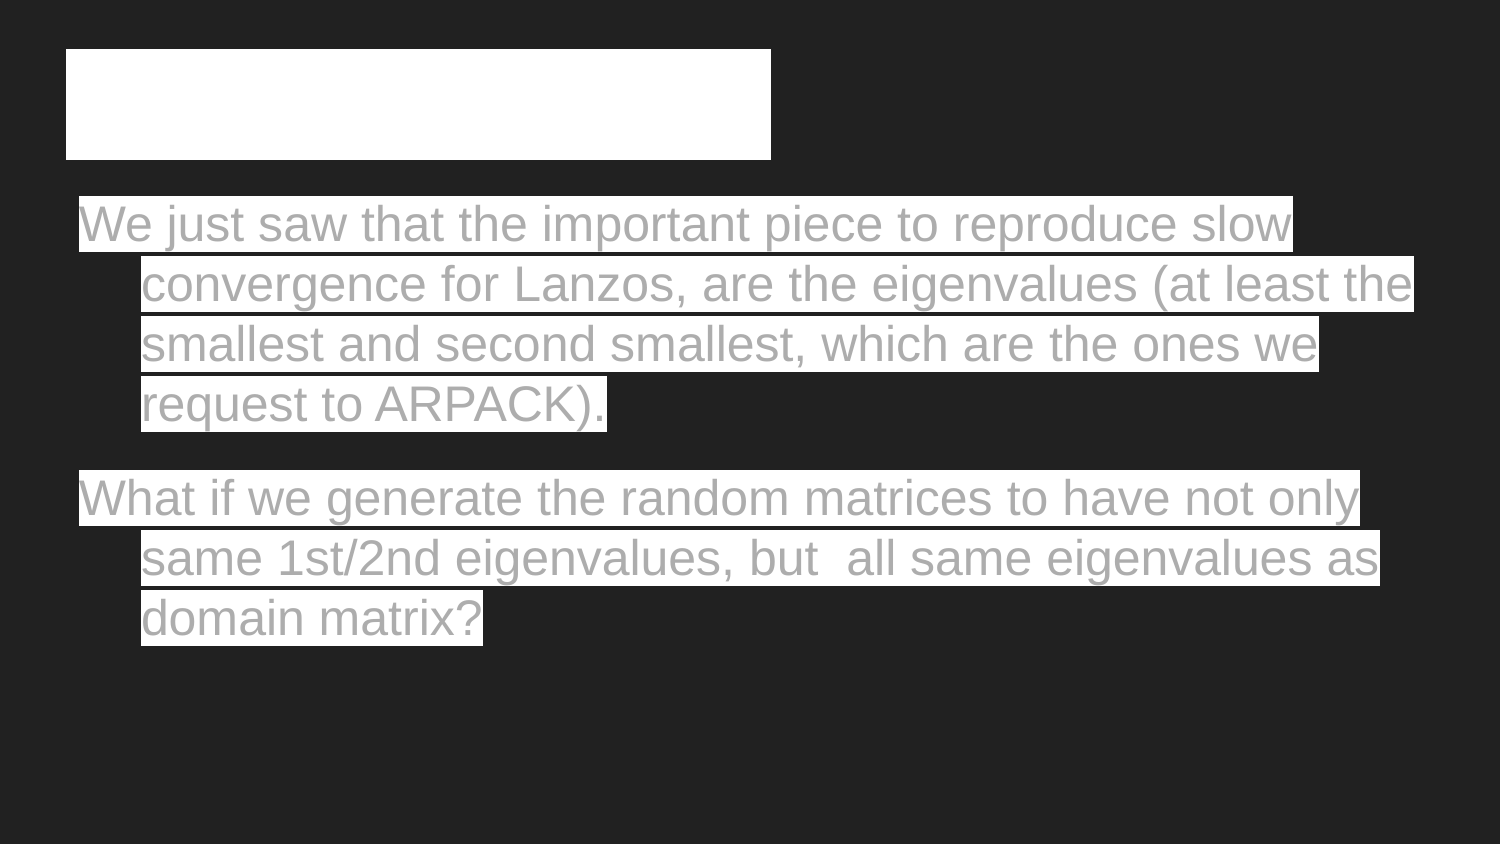

# Idea3: what if ...
We just saw that the important piece to reproduce slow convergence for Lanzos, are the eigenvalues (at least the smallest and second smallest, which are the ones we request to ARPACK).
What if we generate the random matrices to have not only same 1st/2nd eigenvalues, but all same eigenvalues as domain matrix?